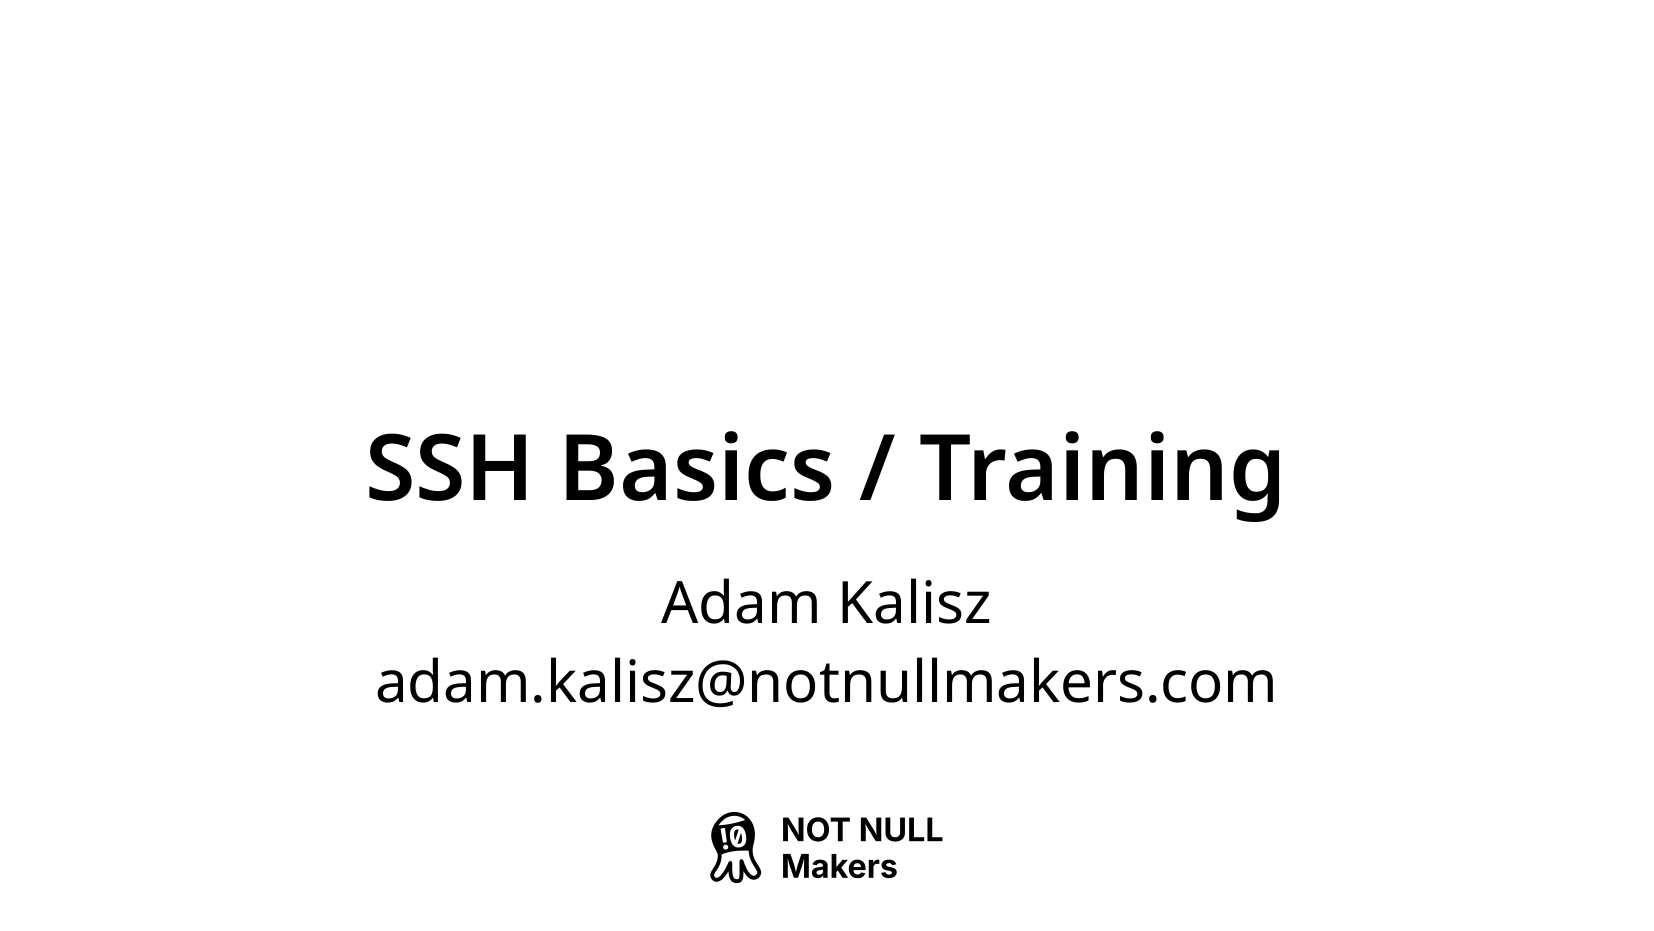

# SSH Basics / Training
Adam Kalisz
adam.kalisz@notnullmakers.com